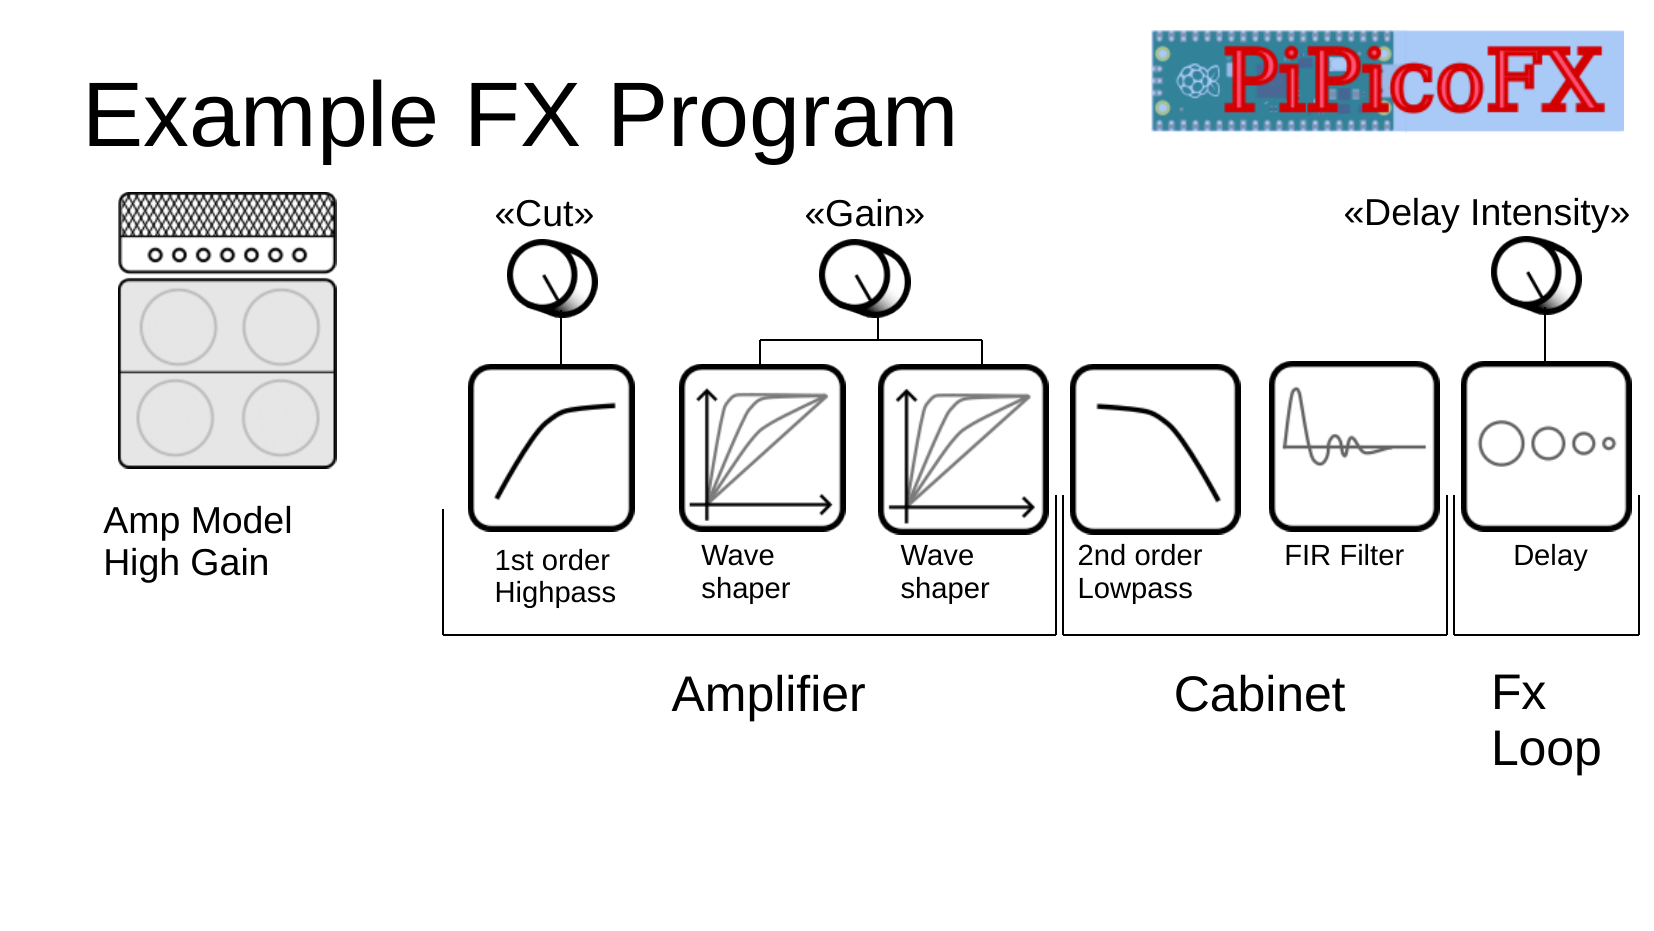

# Example FX Program
«Delay Intensity»
«Cut»
«Gain»
Amp Model
High Gain
Wave
shaper
Wave
shaper
2nd order Lowpass
FIR Filter
Delay
1st order Highpass
Fx
Loop
Amplifier
Cabinet